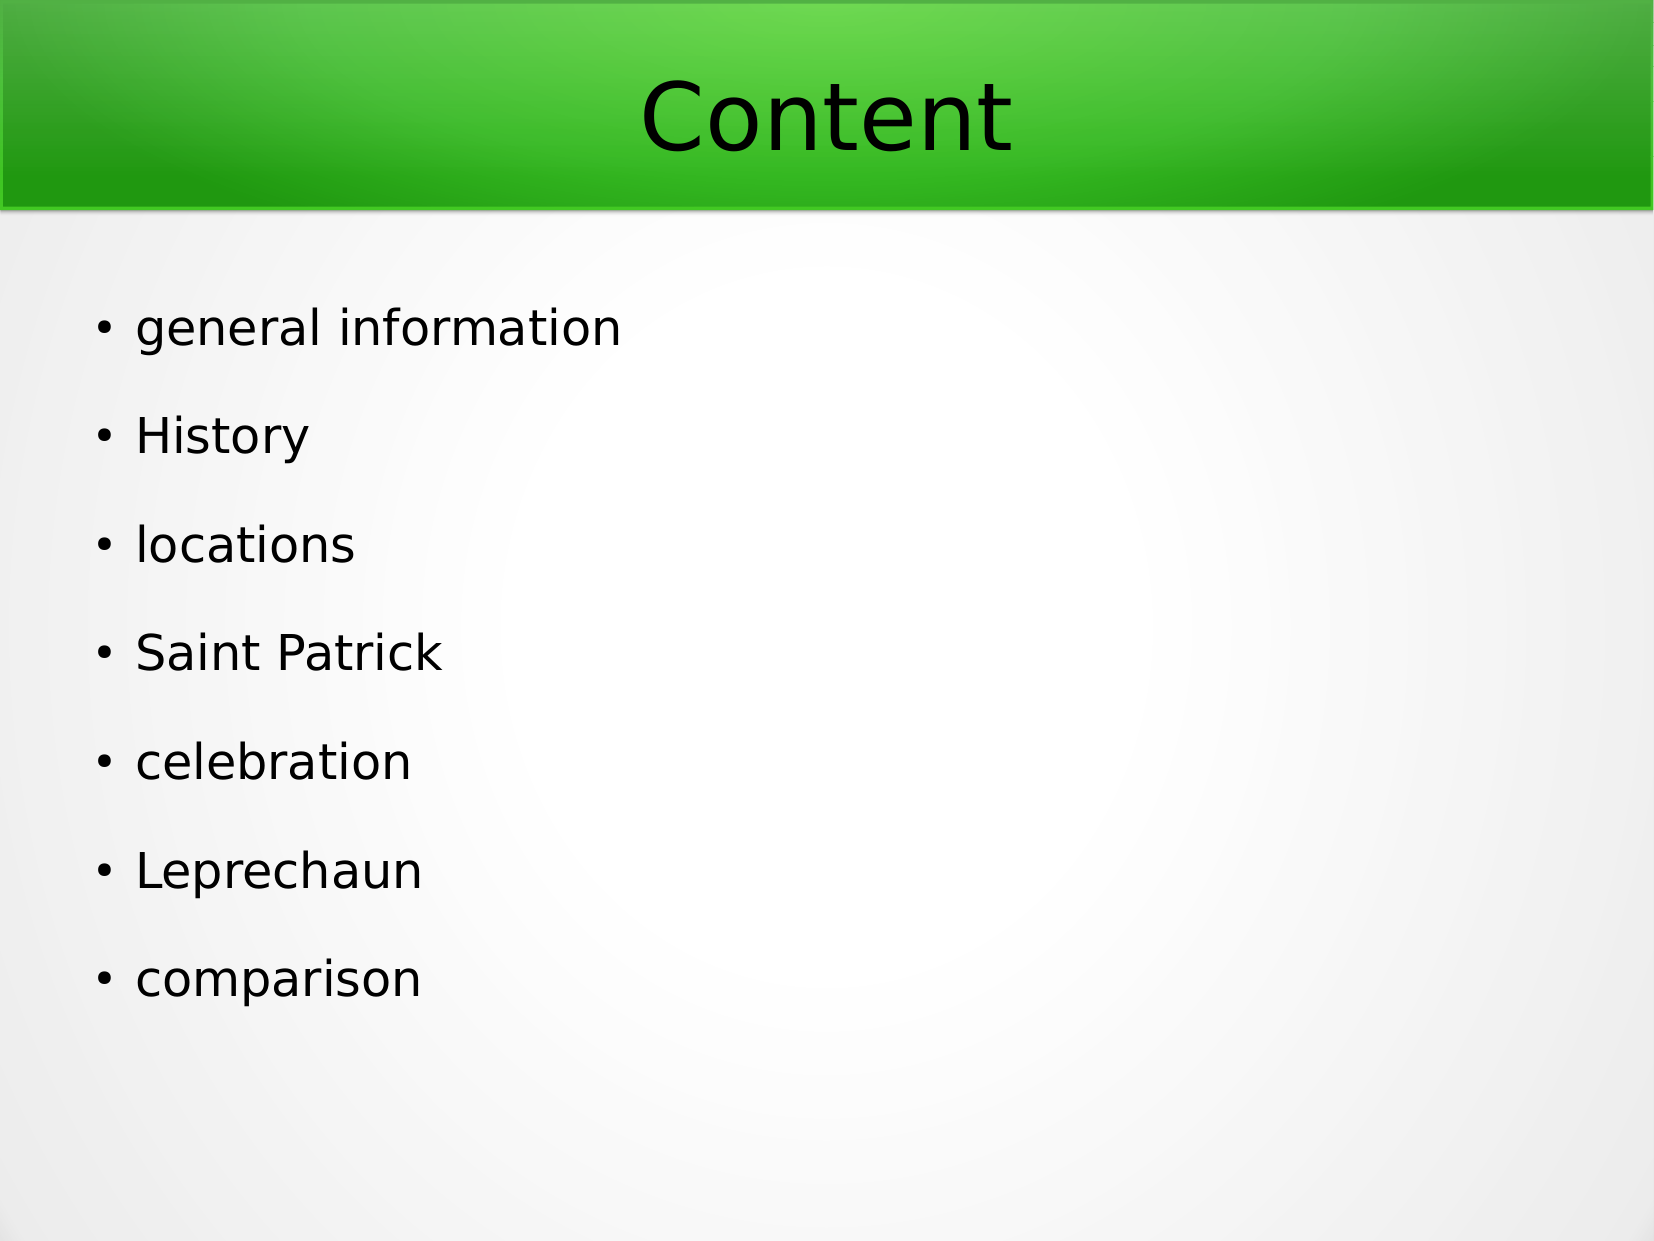

# Content
general information
History
locations
Saint Patrick
celebration
Leprechaun
comparison